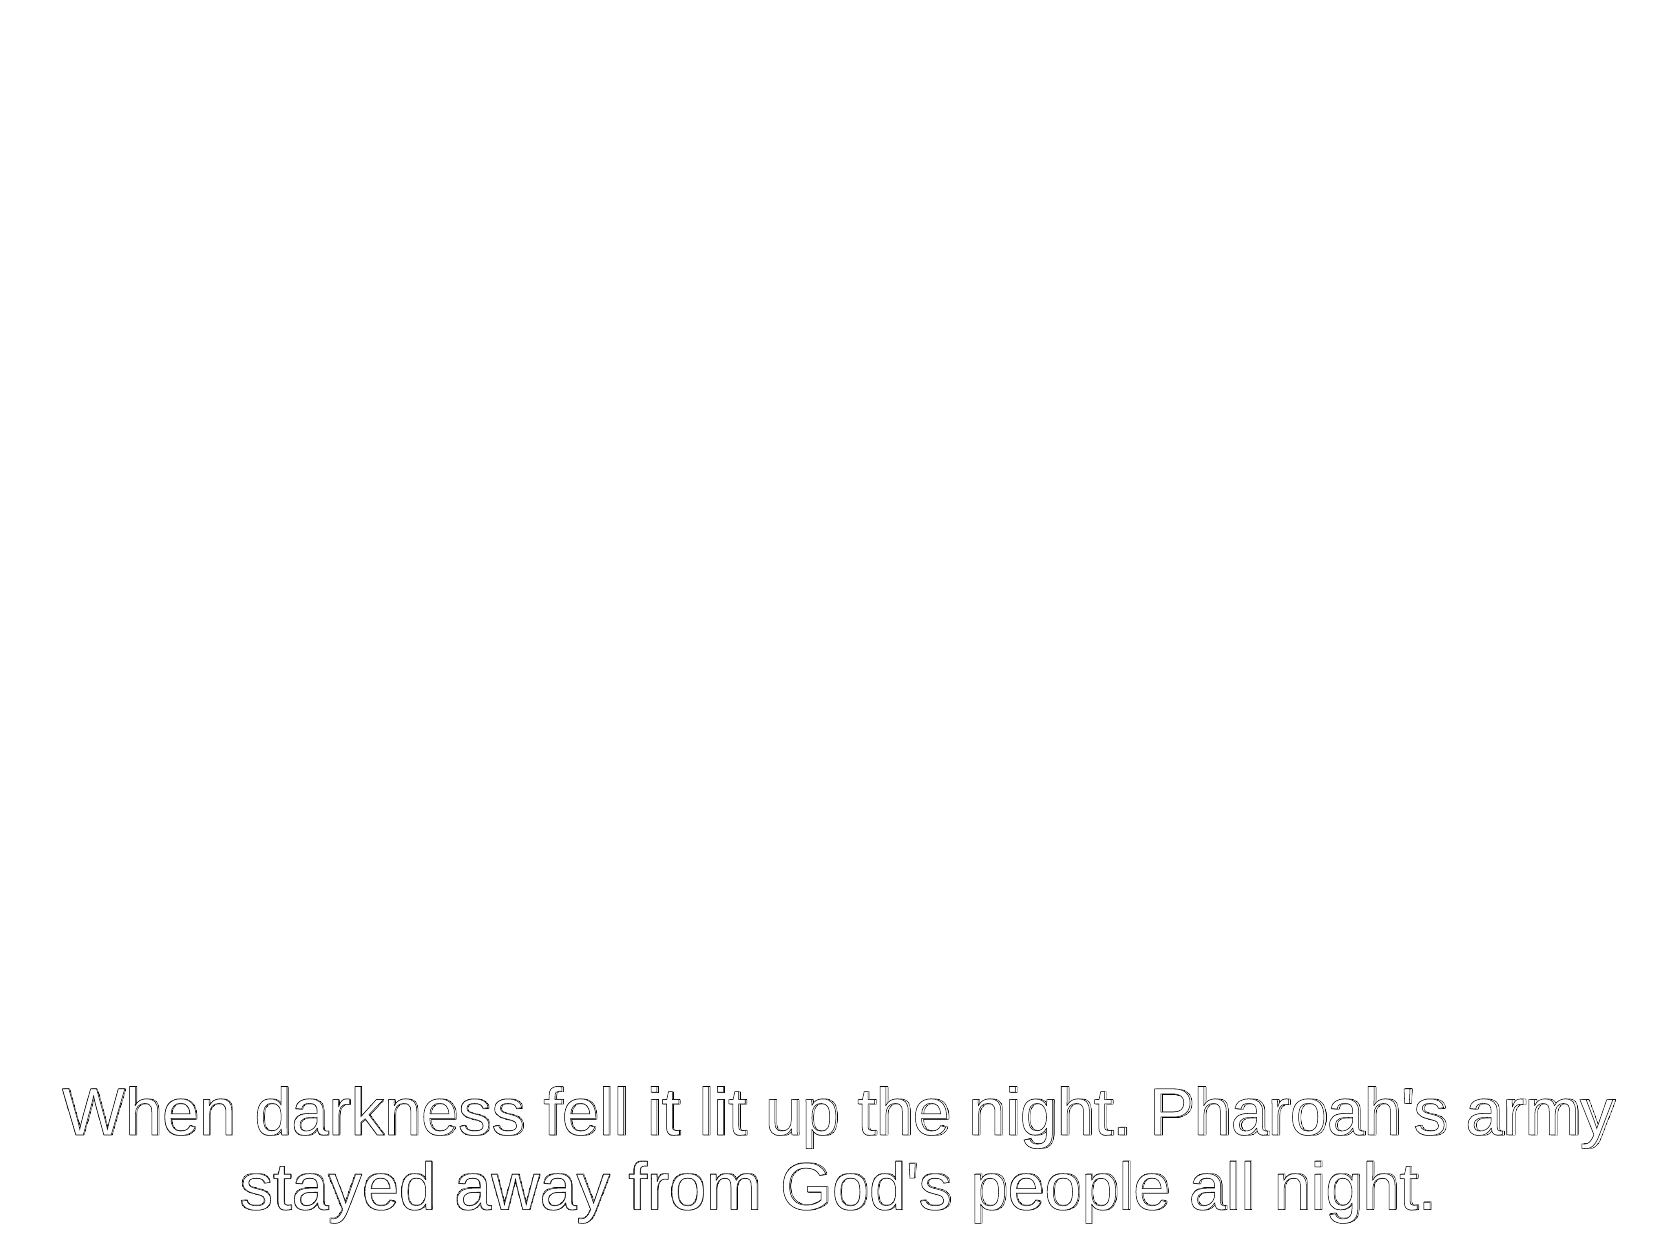

When darkness fell it lit up the night. Pharoah's army stayed away from God's people all night.